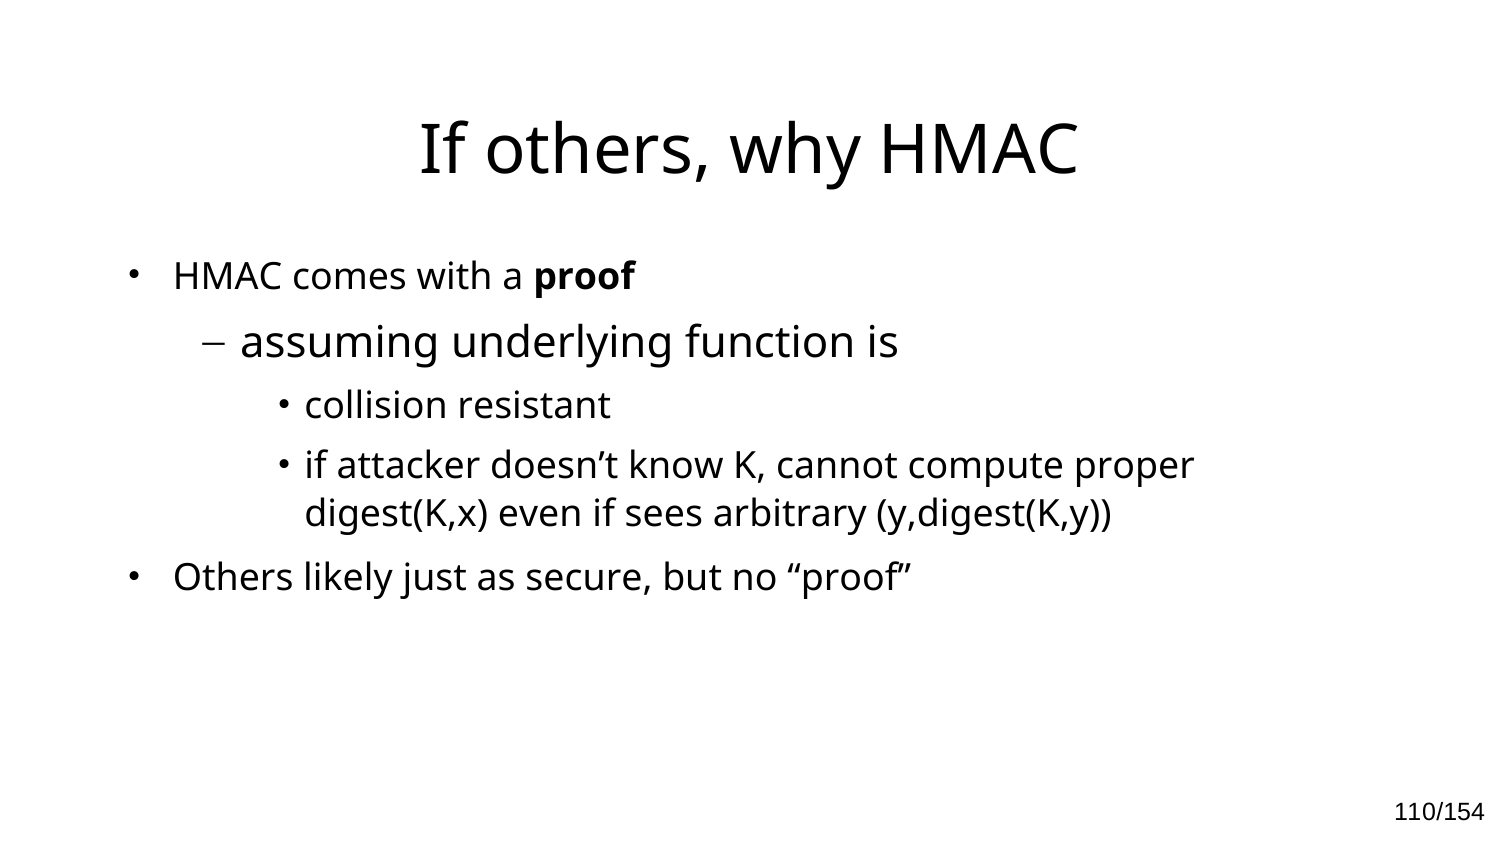

# If others, why HMAC
HMAC comes with a proof
assuming underlying function is
collision resistant
if attacker doesn’t know K, cannot compute proper digest(K,x) even if sees arbitrary (y,digest(K,y))
Others likely just as secure, but no “proof”